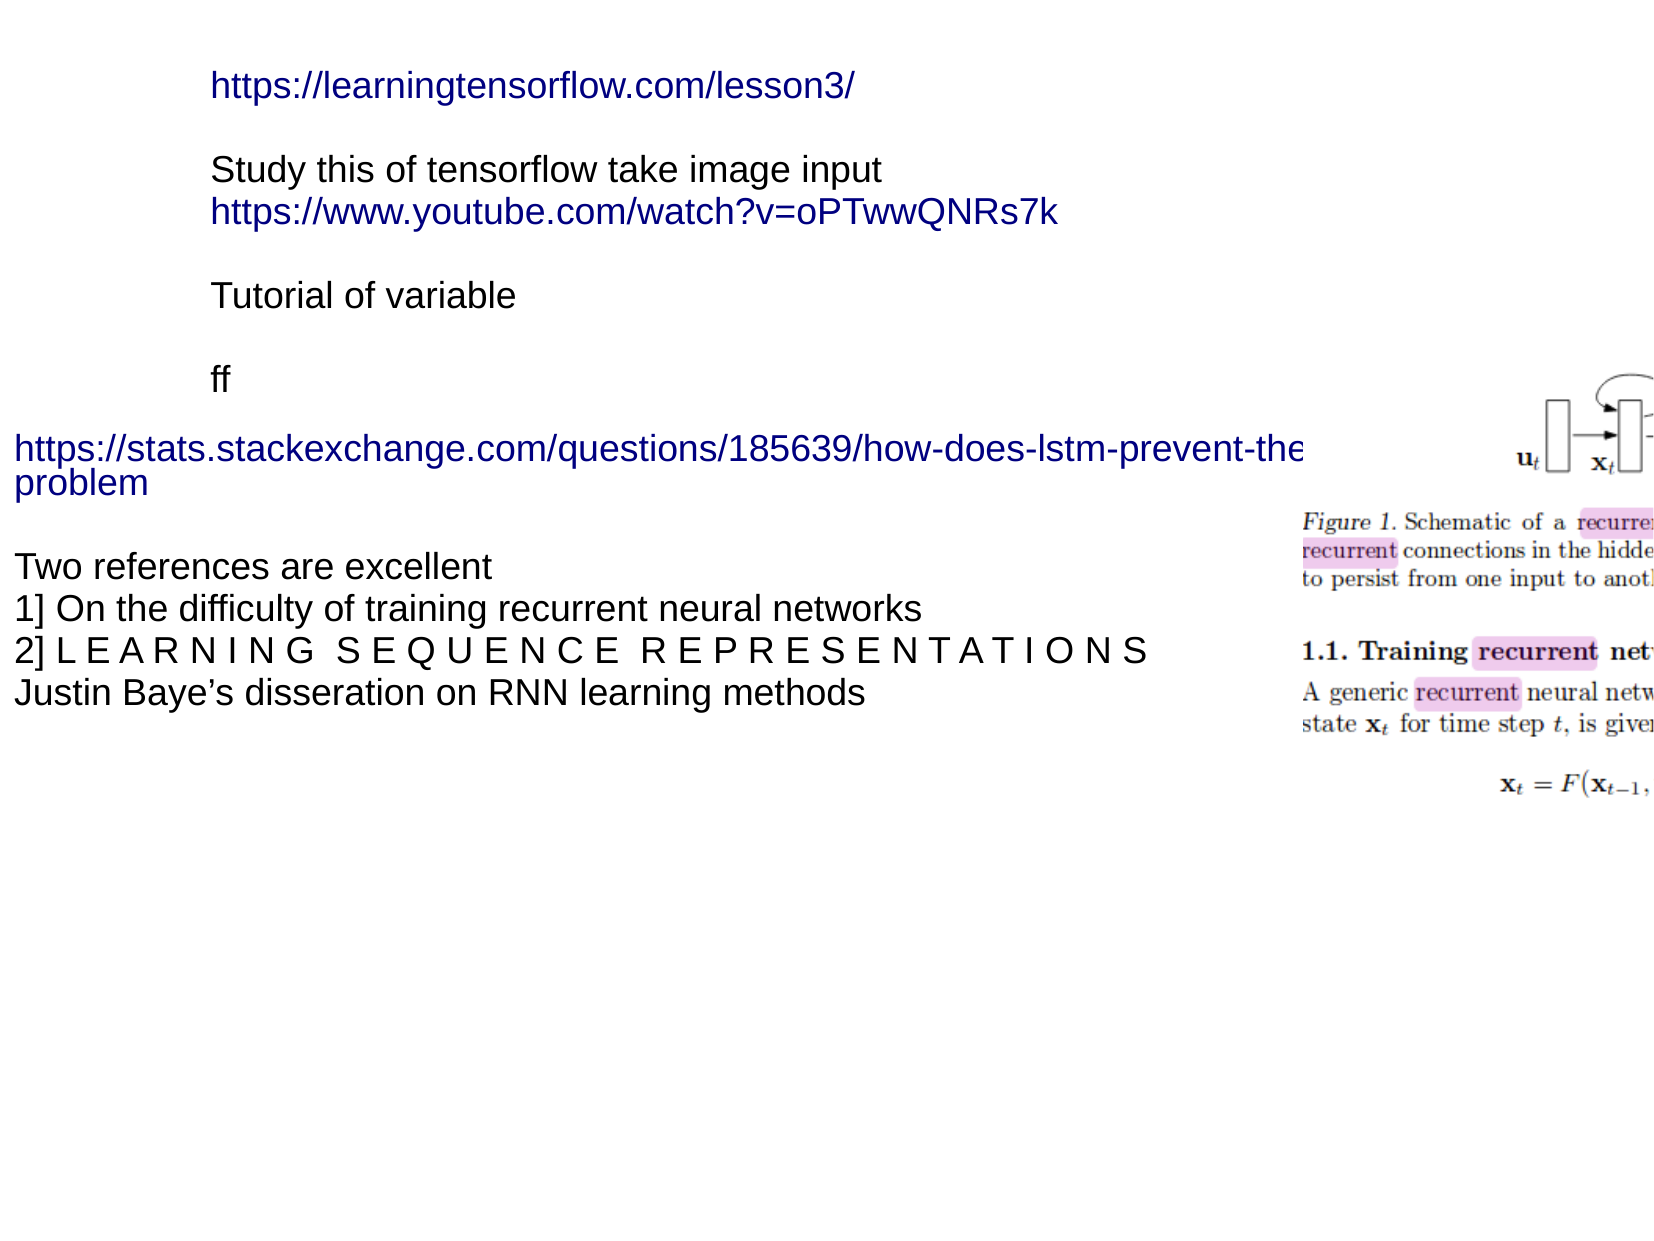

https://learningtensorflow.com/lesson3/
Study this of tensorflow take image input
https://www.youtube.com/watch?v=oPTwwQNRs7k
Tutorial of variable
ff
https://stats.stackexchange.com/questions/185639/how-does-lstm-prevent-the-vanishing-gradient-problem
Two references are excellent
1] On the difficulty of training recurrent neural networks
2] L E A R N I N G S E Q U E N C E R E P R E S E N T A T I O N S
Justin Baye’s disseration on RNN learning methods